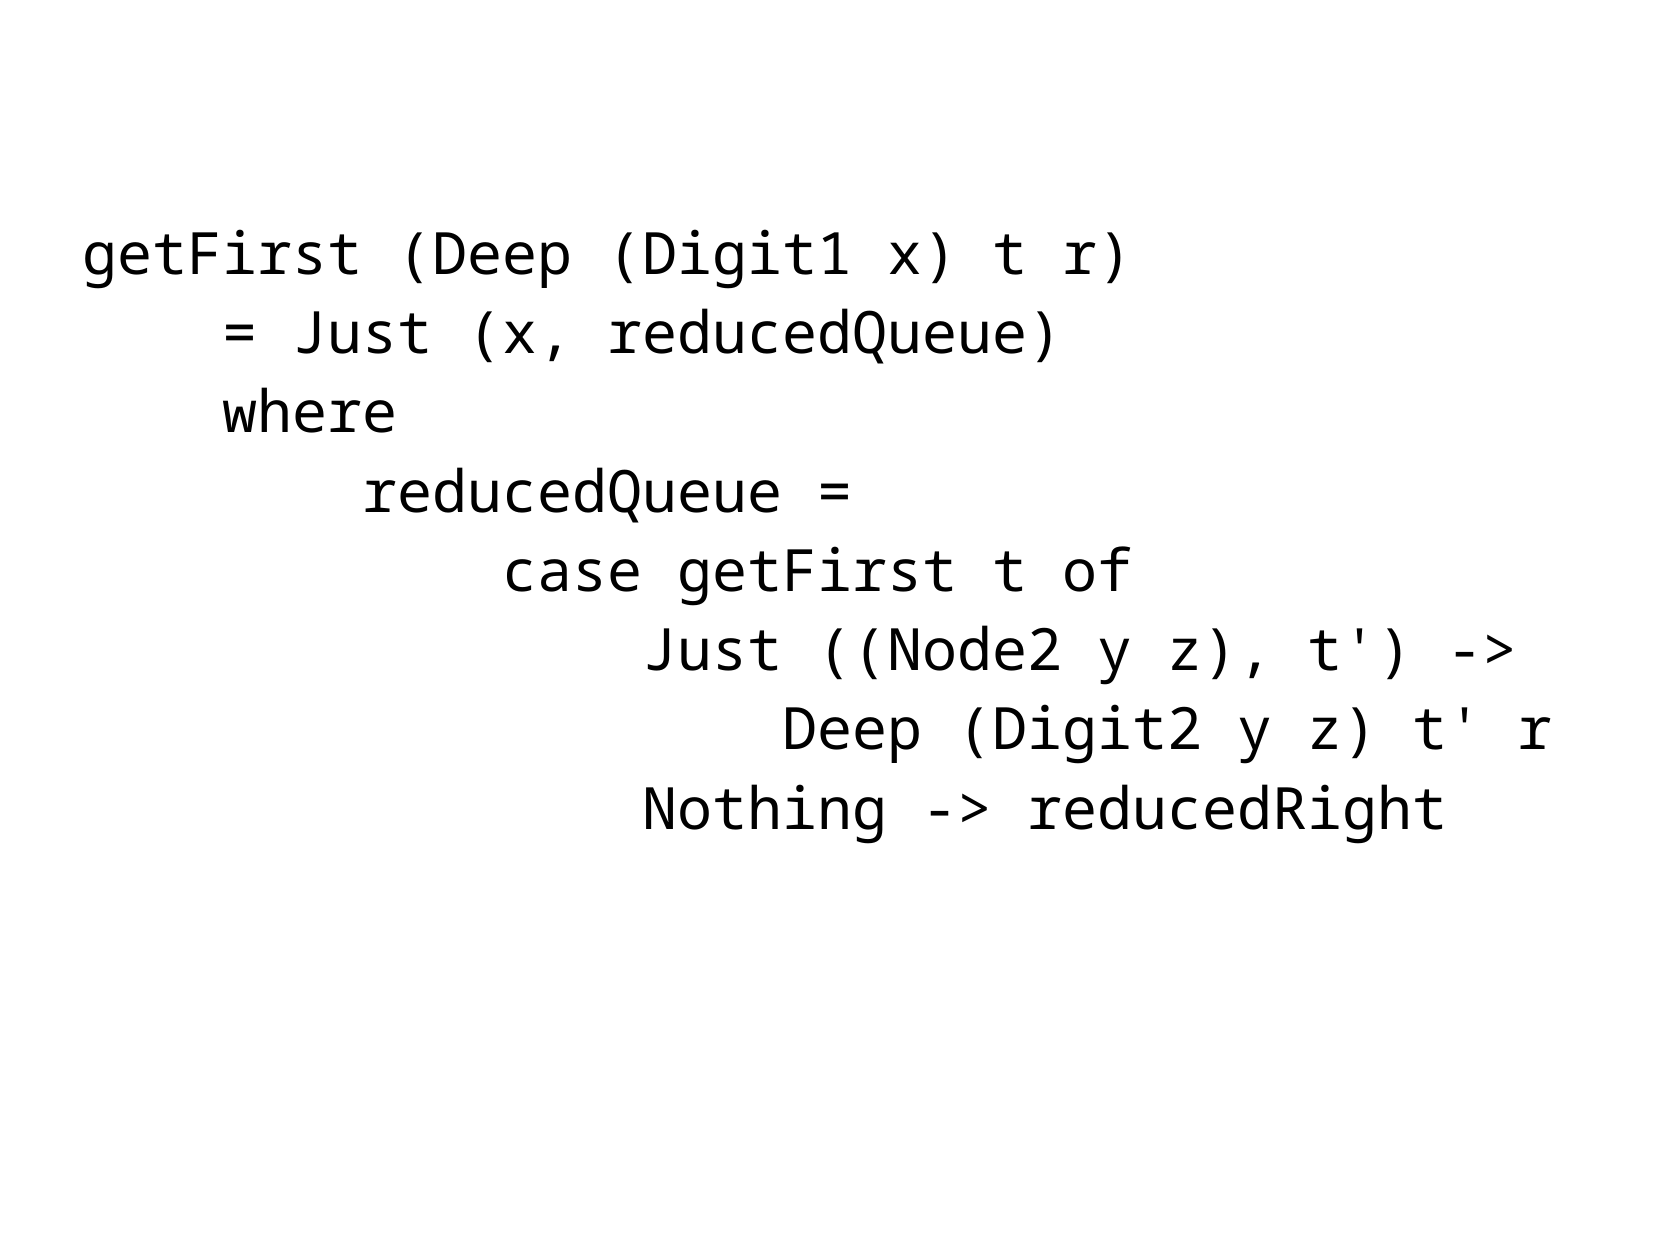

# getFirst (Deep (Digit1 x) t r)
 = Just (x, reducedQueue)
 where
 reducedQueue =
 case getFirst t of
 Just ((Node2 y z), t') ->
 Deep (Digit2 y z) t' r
 Nothing -> reducedRight